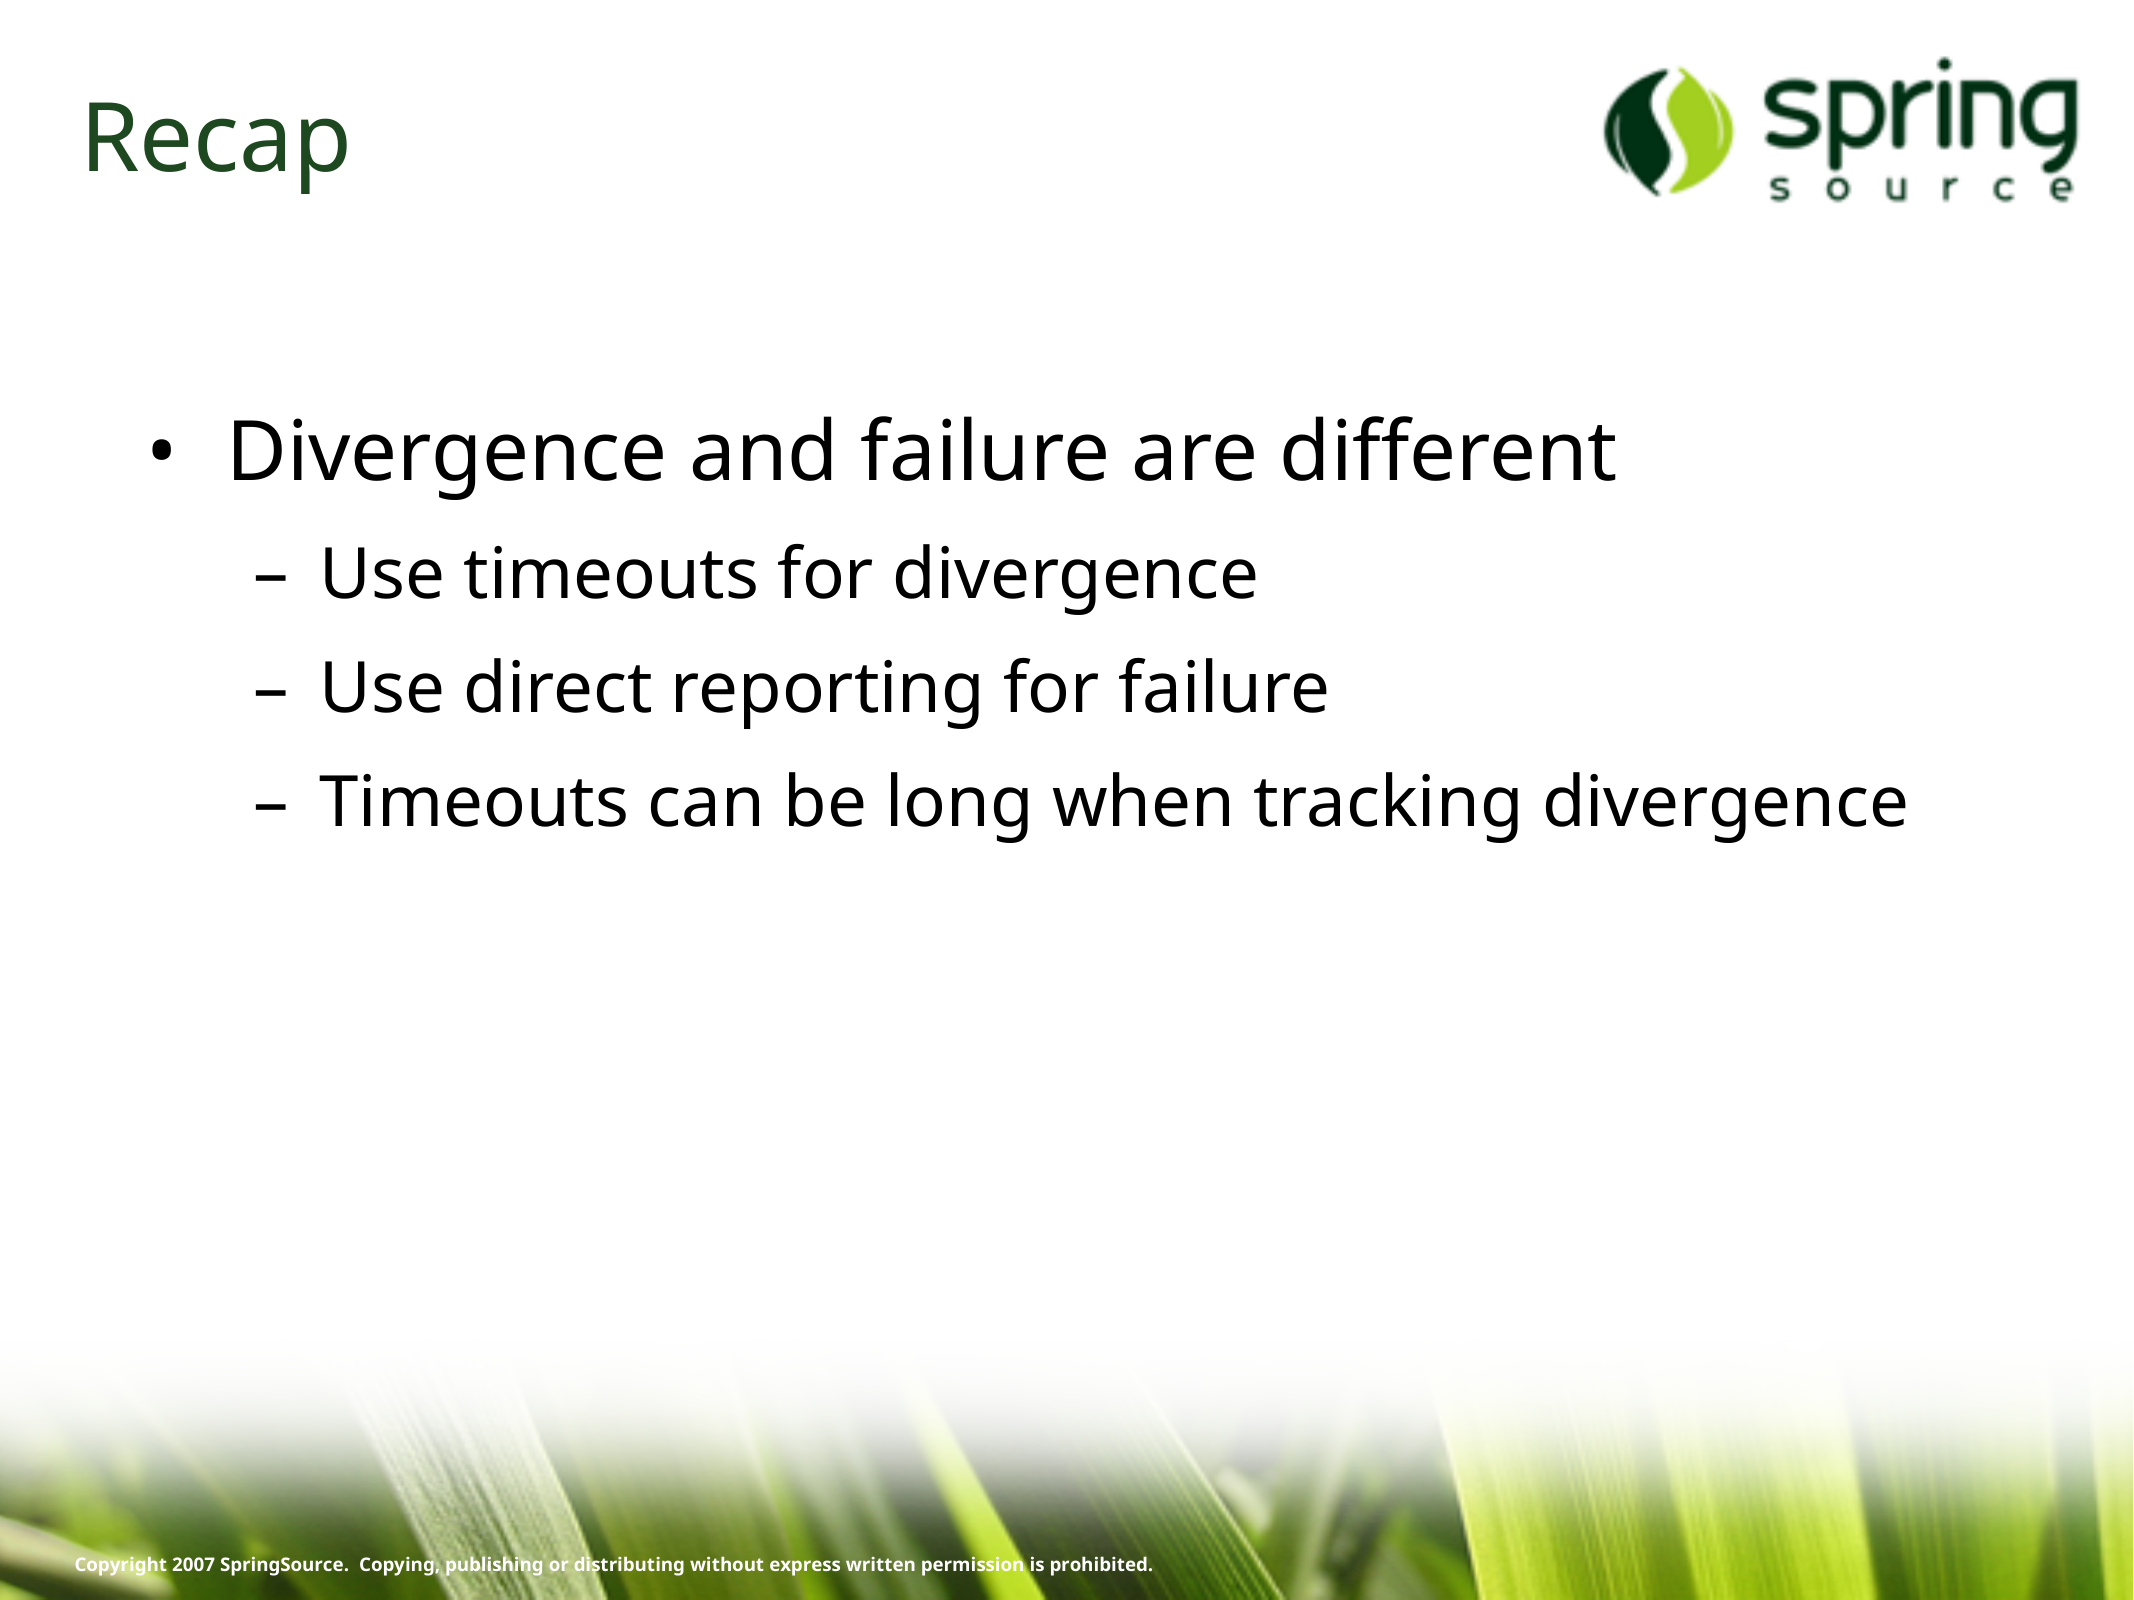

# Recap
Divergence and failure are different
Use timeouts for divergence
Use direct reporting for failure
Timeouts can be long when tracking divergence